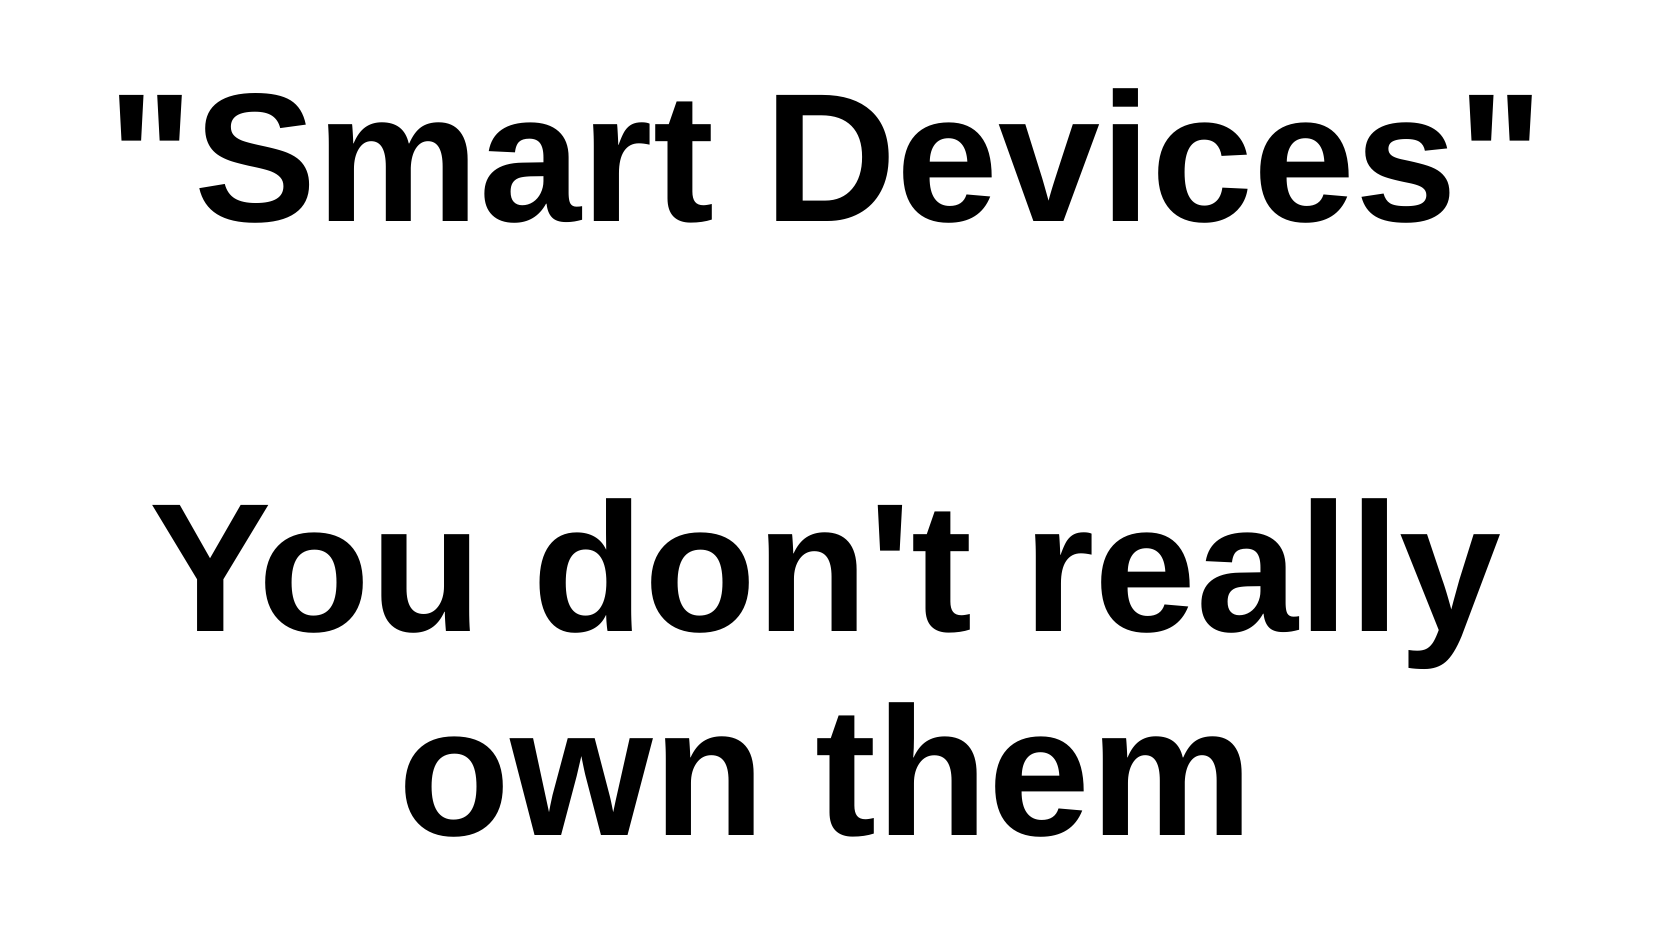

# "Smart Devices"
You don't really own them